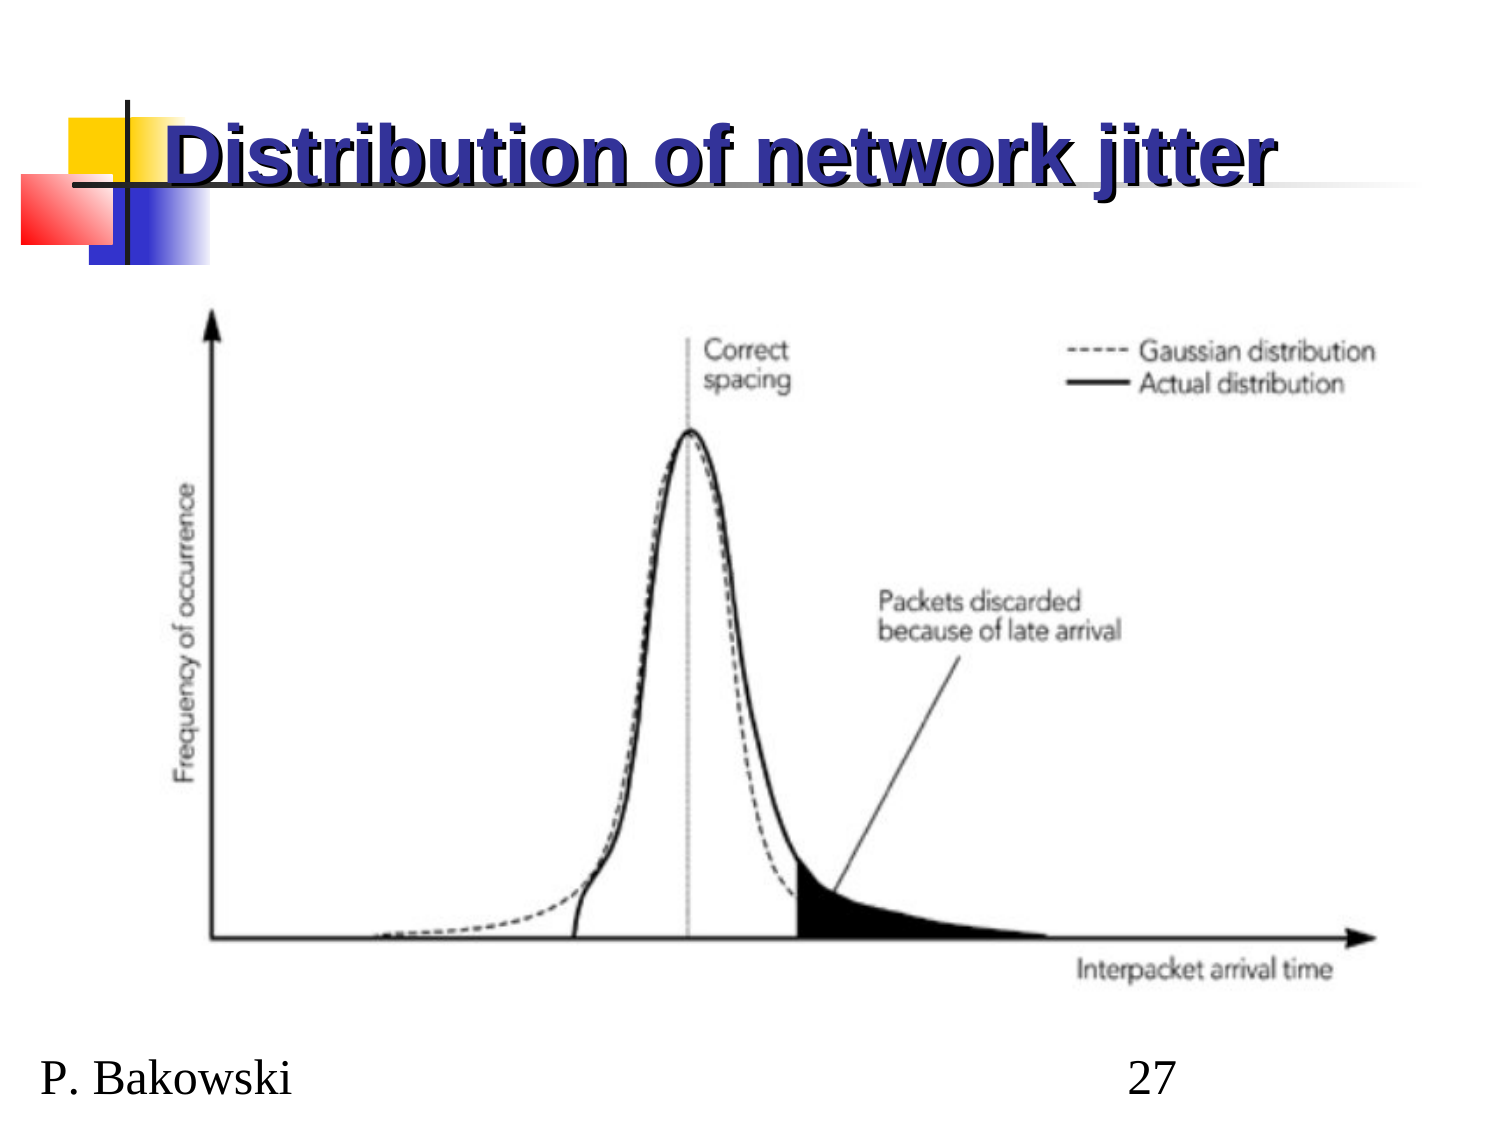

# Distribution of network jitter
P.Bakowski
27